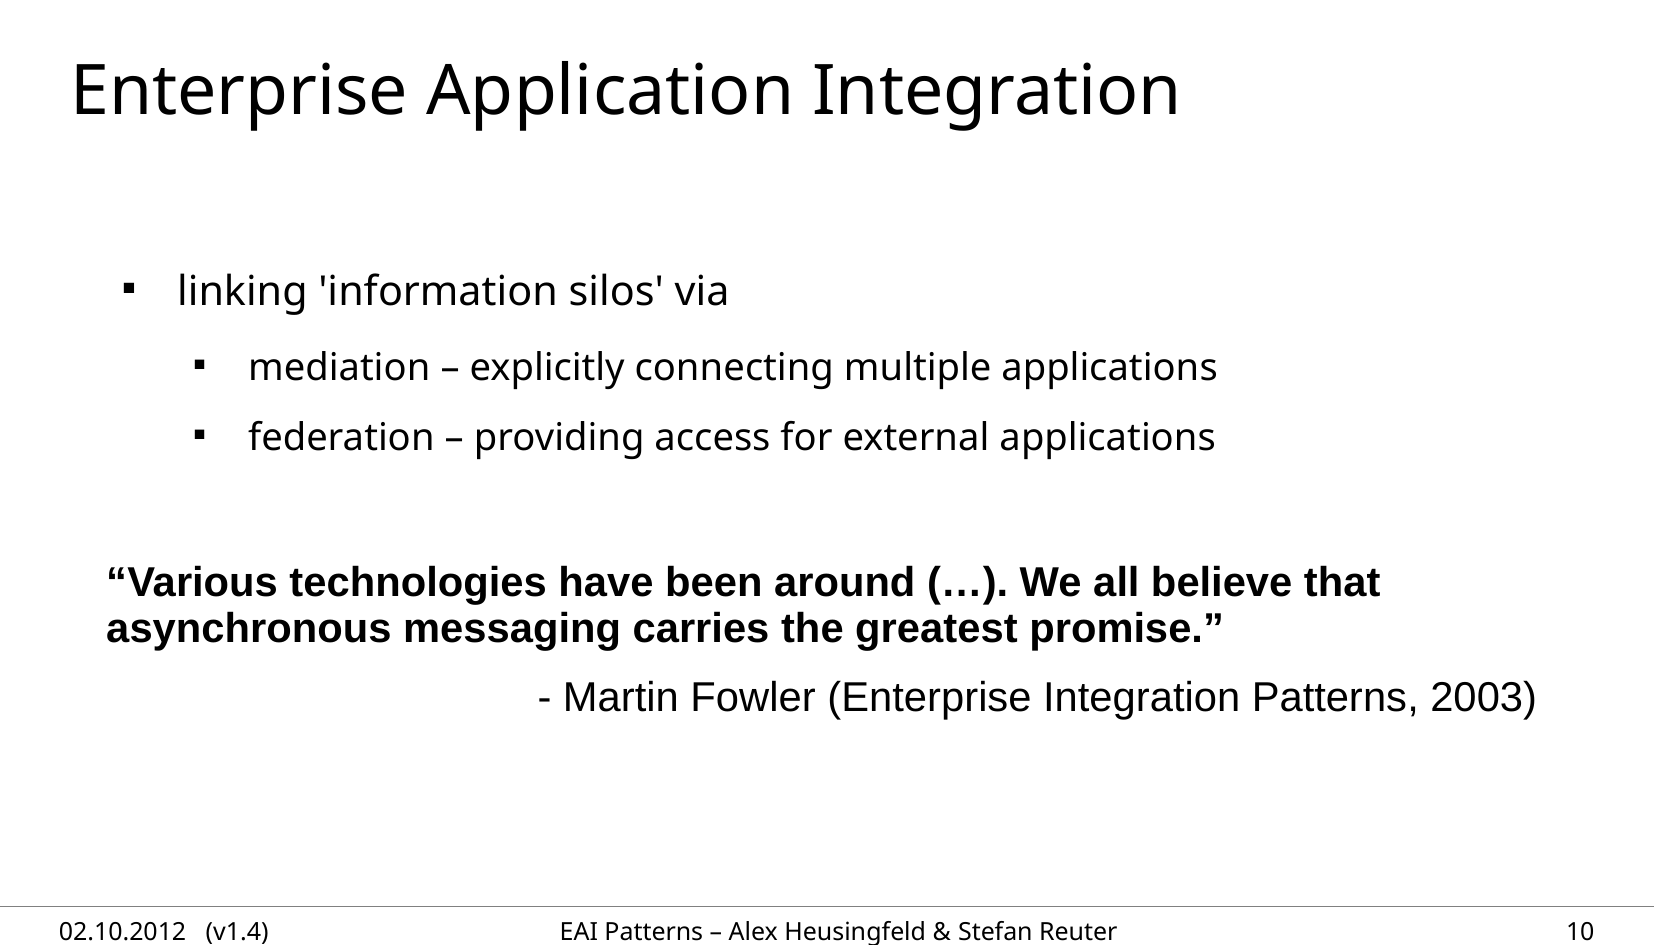

# Enterprise Application Integration
linking 'information silos' via
mediation – explicitly connecting multiple applications
federation – providing access for external applications
“Various technologies have been around (…). We all believe that asynchronous messaging carries the greatest promise.”
- Martin Fowler (Enterprise Integration Patterns, 2003)
2012-08-30
EAI Patterns - Alex Heusingfeld & Stefan Reuter
10